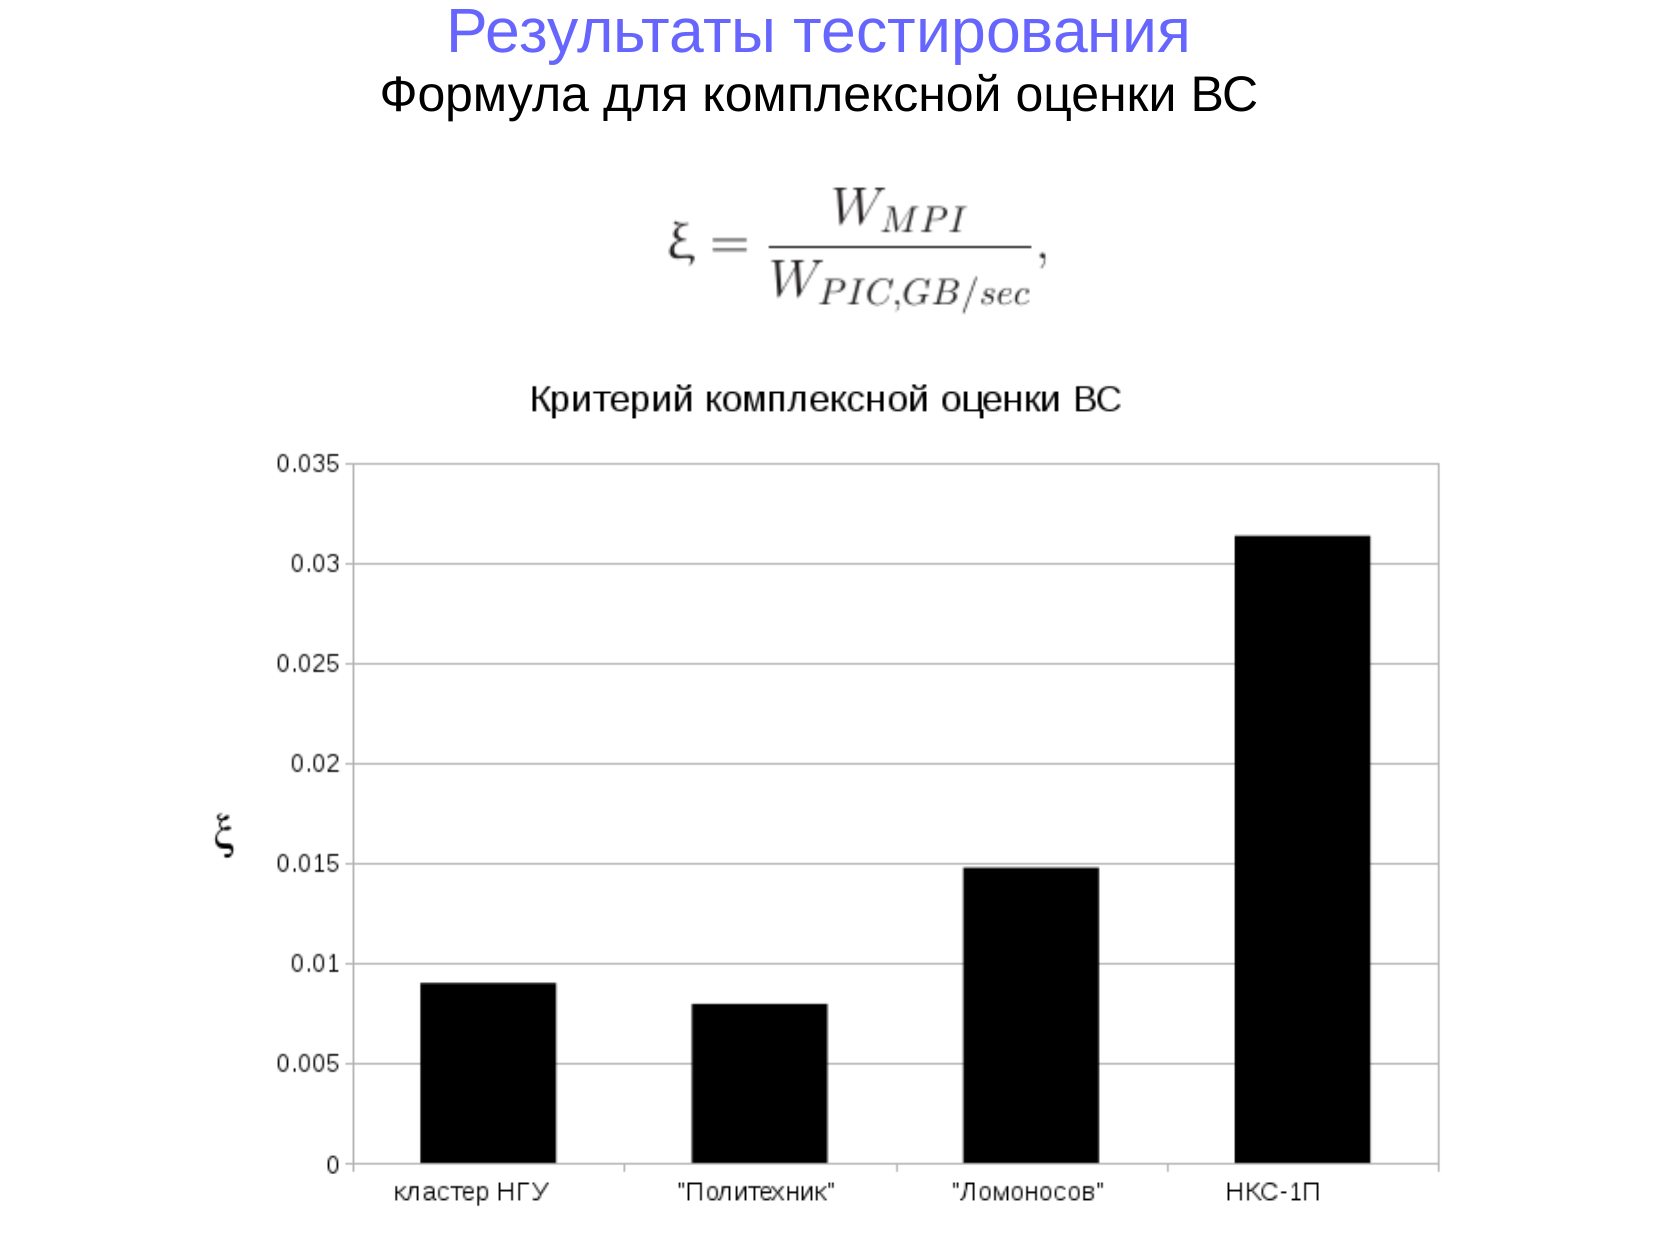

# Результаты тестирования Формула для комплексной оценки ВС